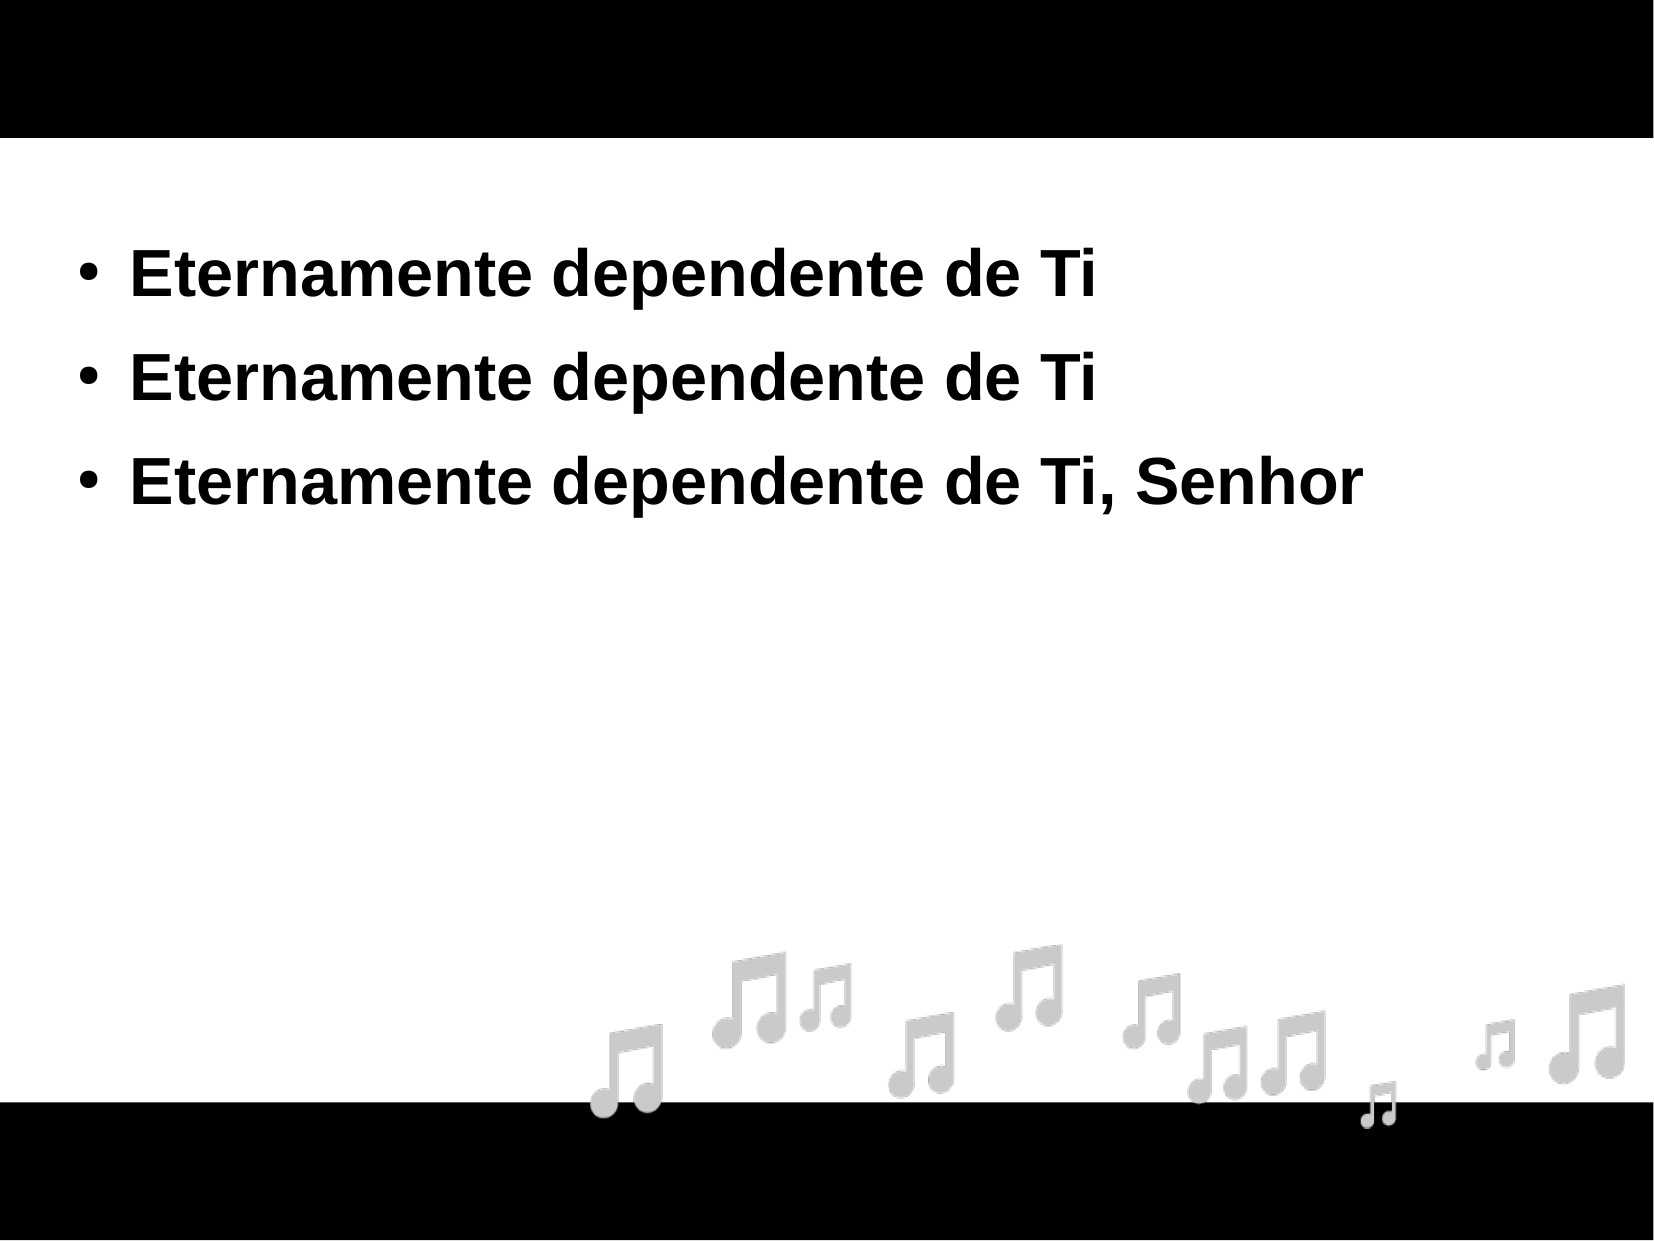

# Eternamente dependente de Ti
Eternamente dependente de Ti
Eternamente dependente de Ti, Senhor